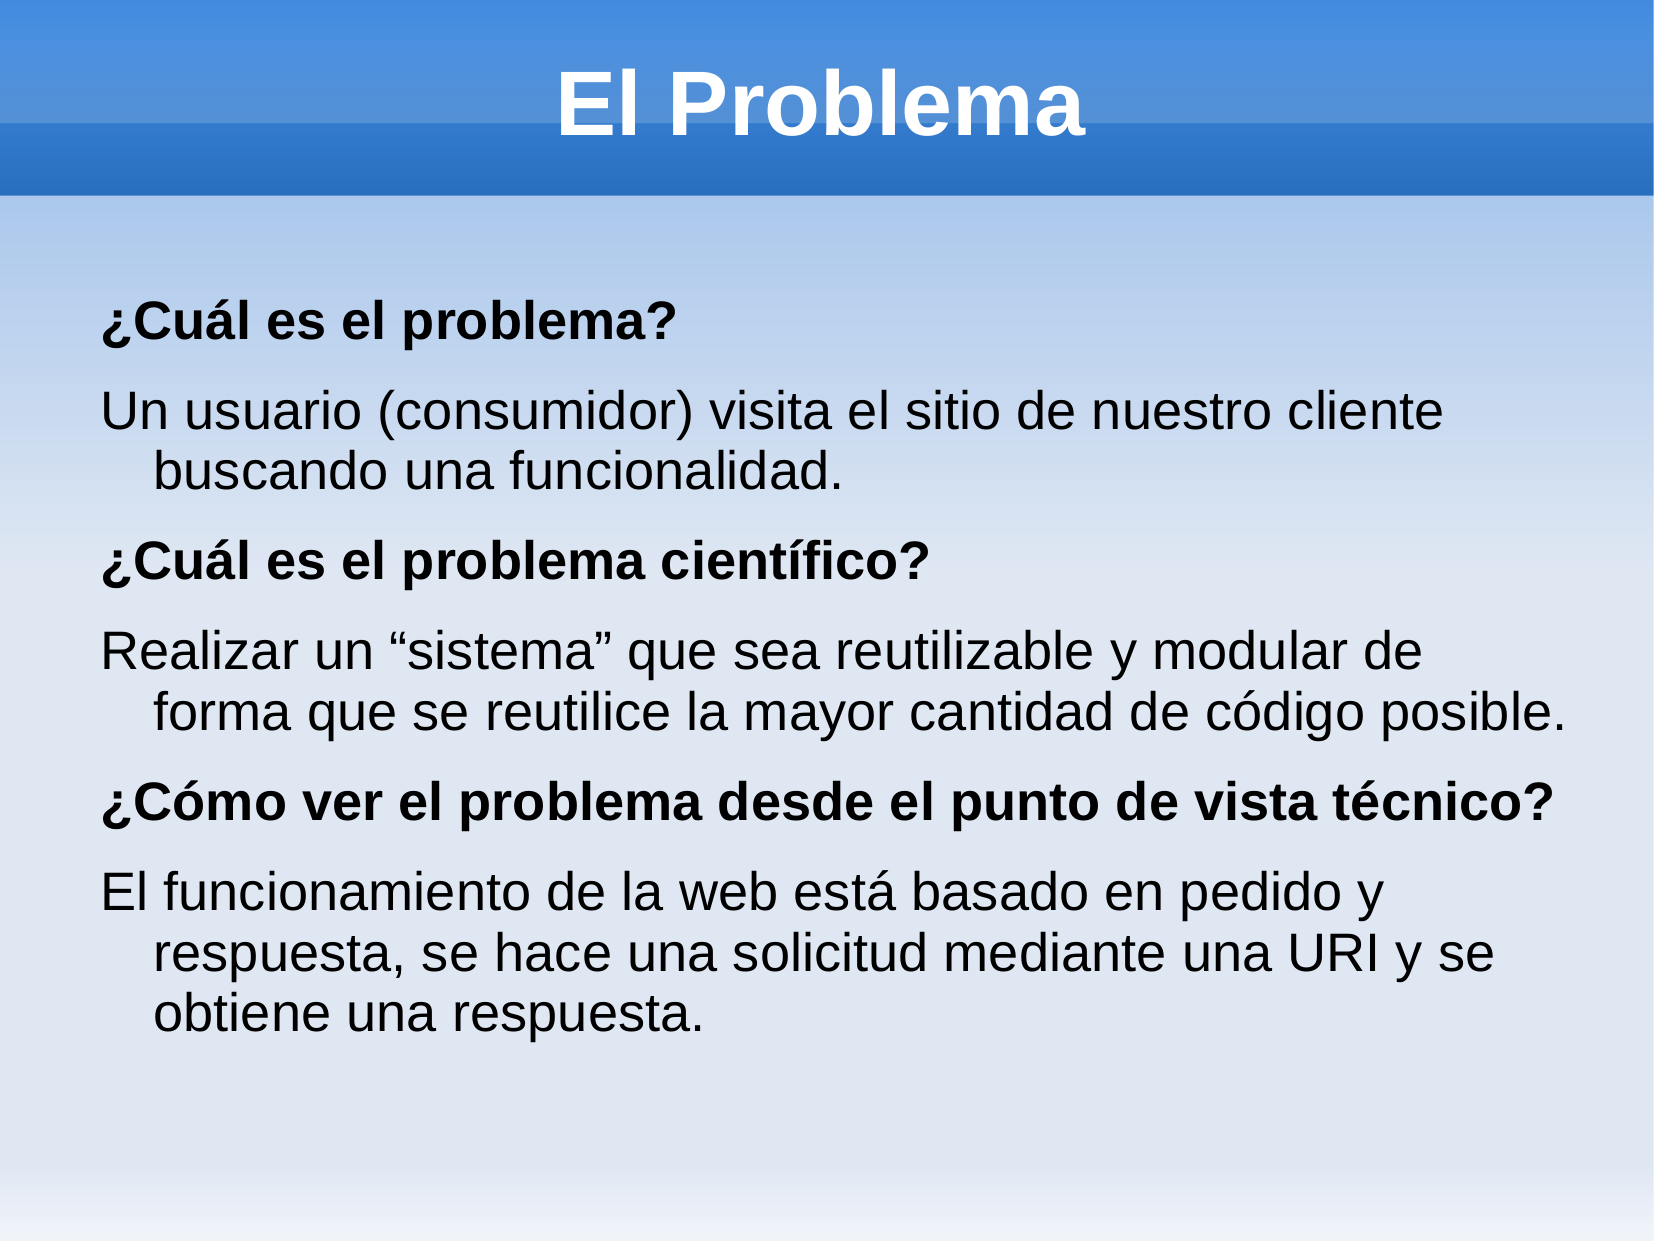

# El Problema
¿Cuál es el problema?
Un usuario (consumidor) visita el sitio de nuestro cliente buscando una funcionalidad.
¿Cuál es el problema científico?
Realizar un “sistema” que sea reutilizable y modular de forma que se reutilice la mayor cantidad de código posible.
¿Cómo ver el problema desde el punto de vista técnico?
El funcionamiento de la web está basado en pedido y respuesta, se hace una solicitud mediante una URI y se obtiene una respuesta.